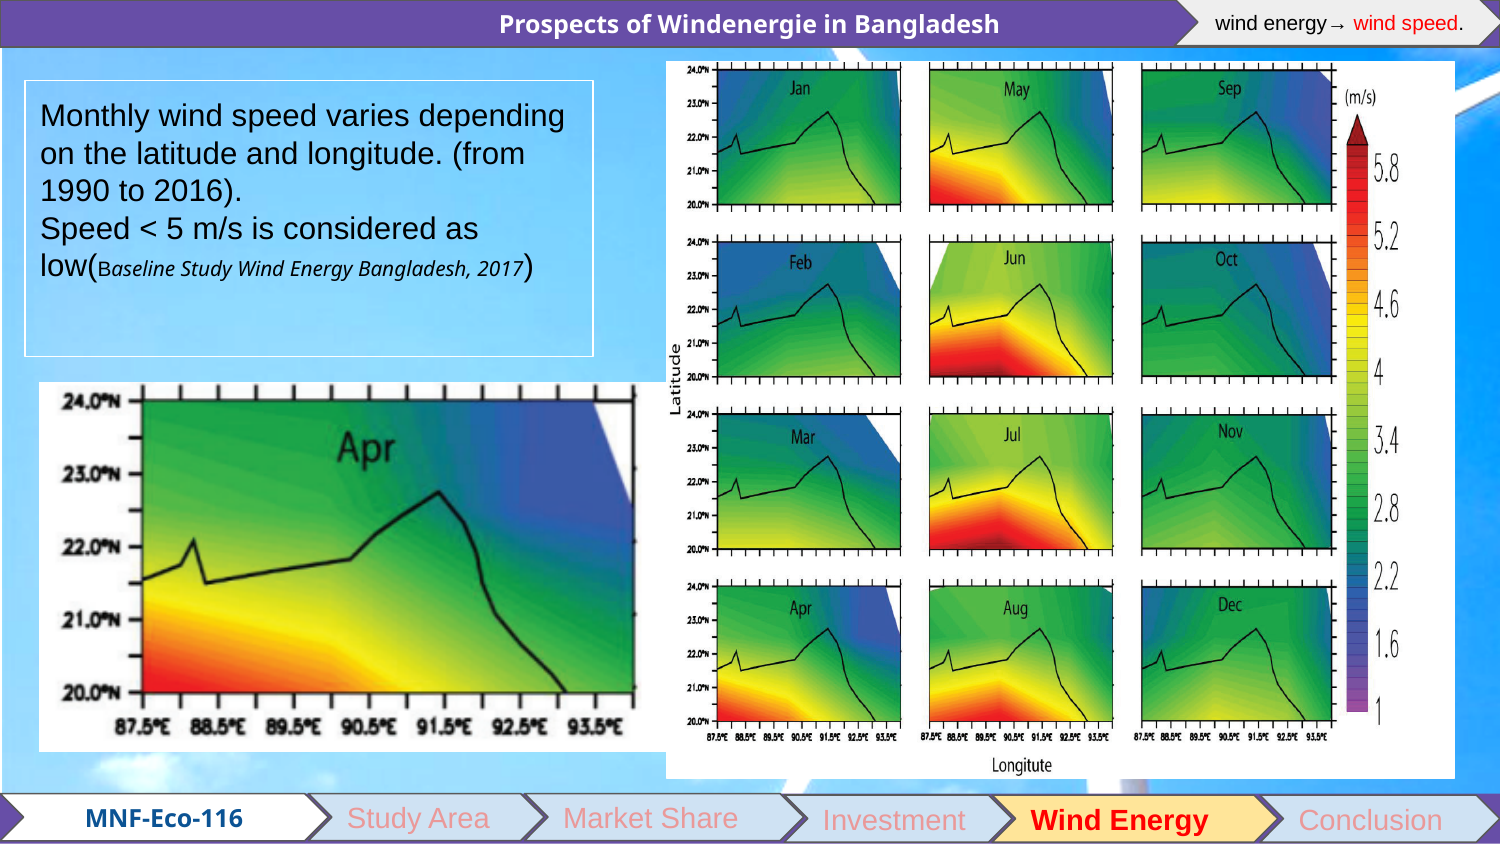

Prospects of Windenergie in Bangladesh
wind energy→ wind speed.
Monthly wind speed varies depending on the latitude and longitude. (from 1990 to 2016).
Speed < 5 m/s is considered as low(Baseline Study Wind Energy Bangladesh, 2017)
Sharif et al, 2017
Study Area
Market Share
MNF-Eco-116
Investment
Wind Energy
Conclusion